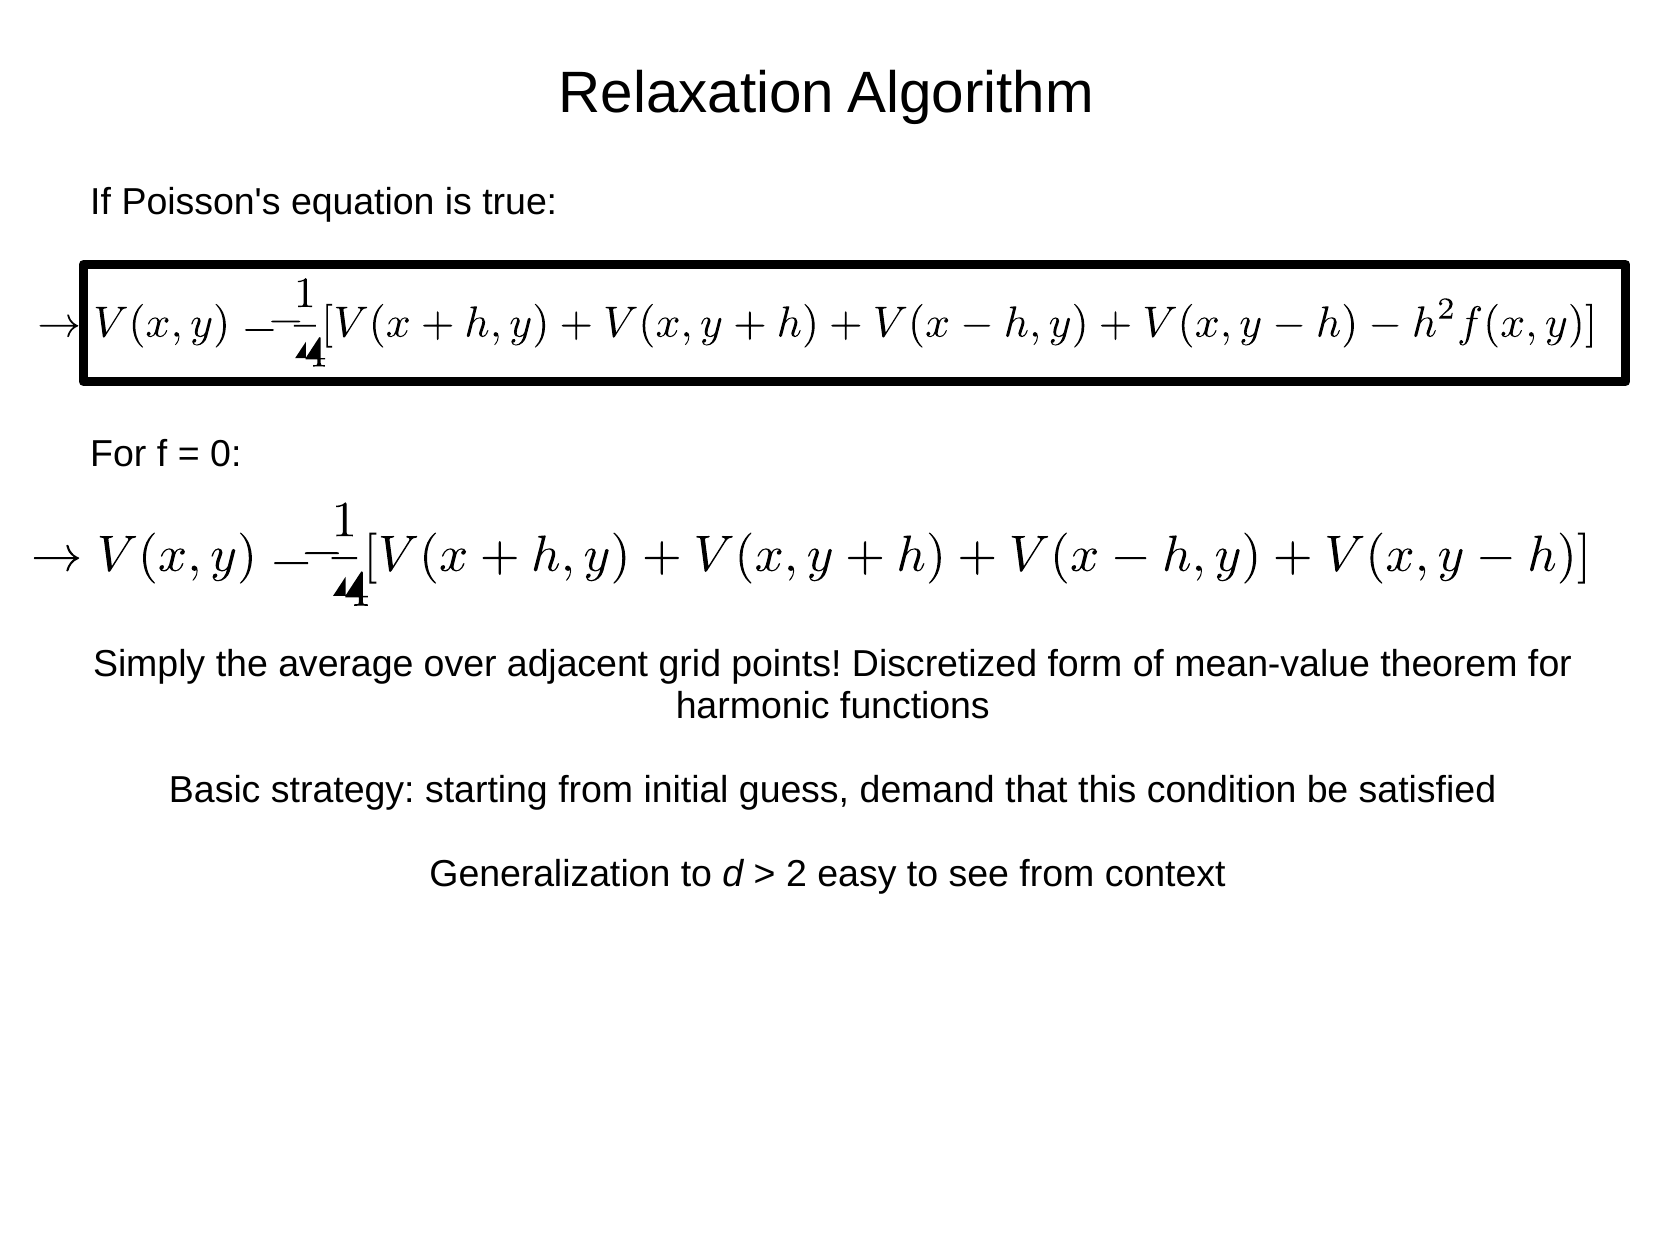

# Relaxation Algorithm
If Poisson's equation is true:
For f = 0:
Simply the average over adjacent grid points! Discretized form of mean-value theorem for harmonic functions
Basic strategy: starting from initial guess, demand that this condition be satisfied
Generalization to d > 2 easy to see from context